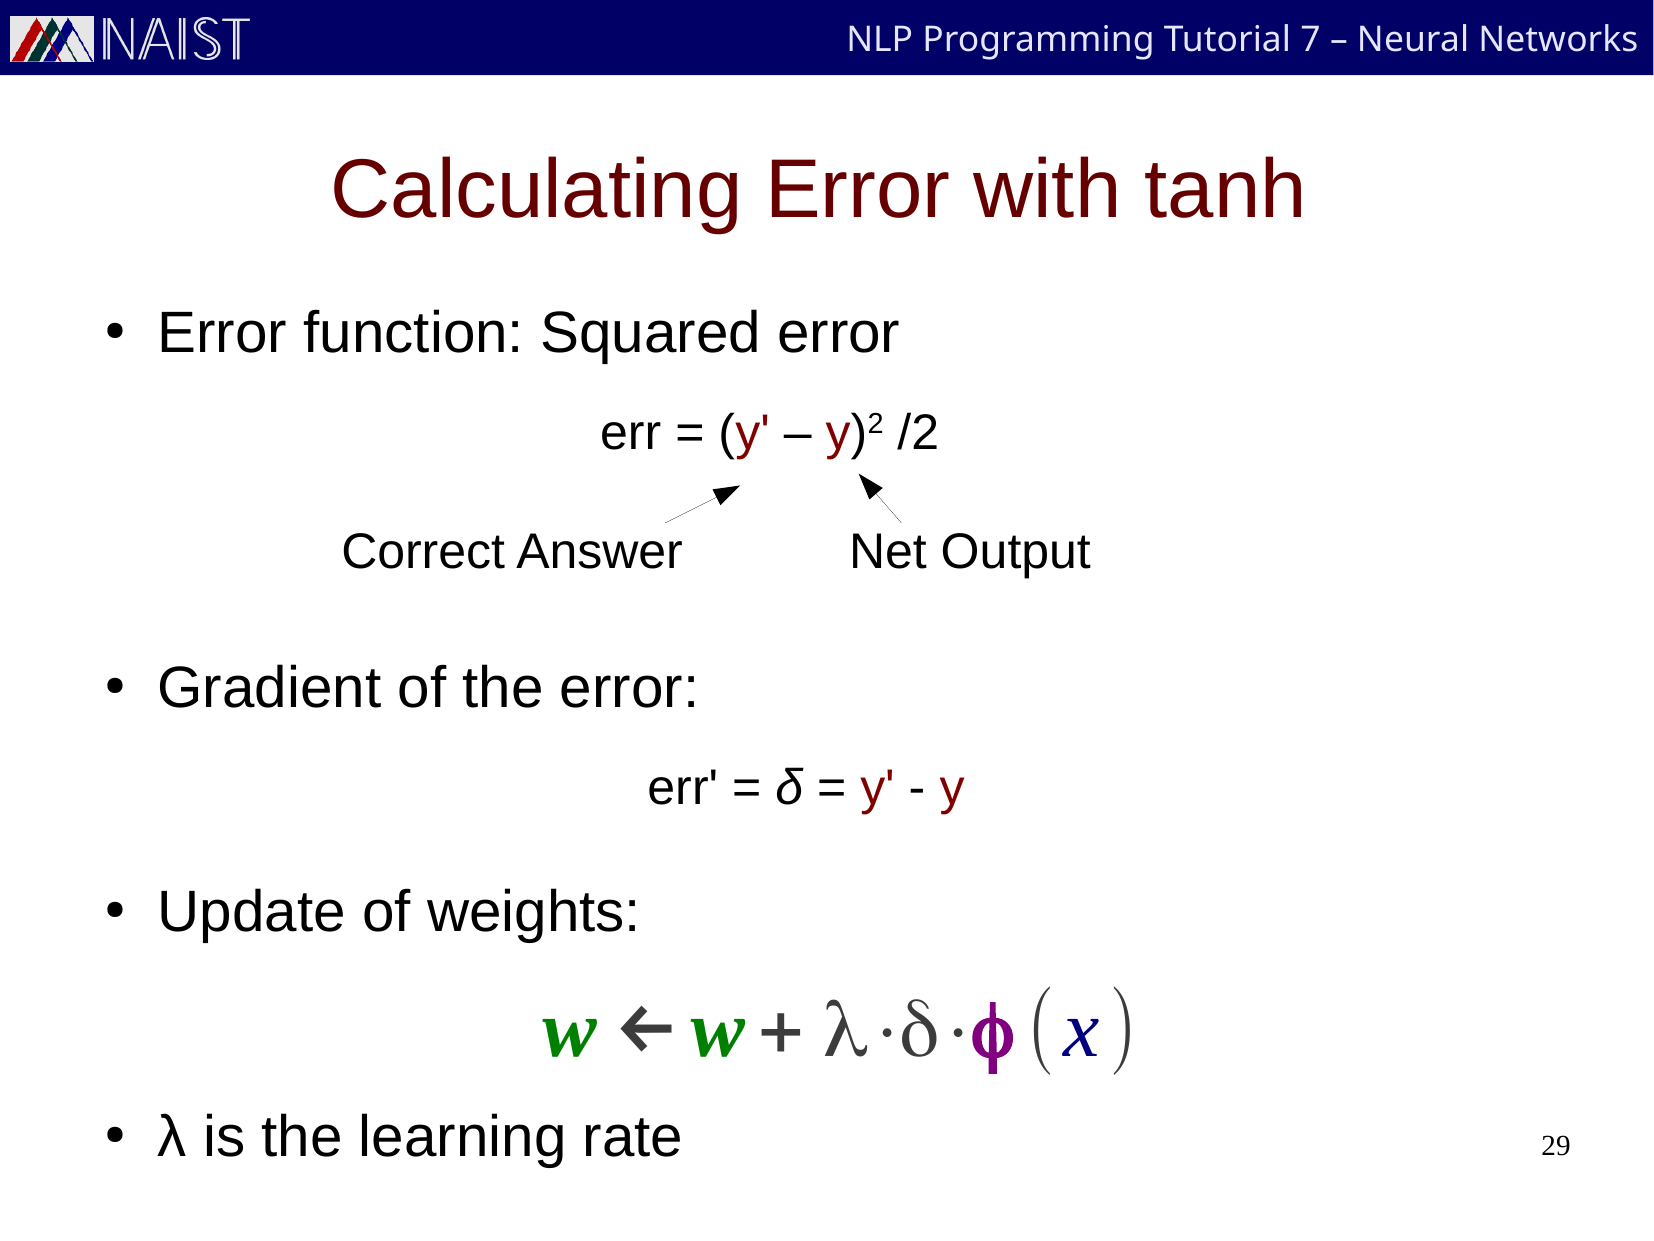

# Calculating Error with tanh
Error function: Squared error
Gradient of the error:
Update of weights:
λ is the learning rate
err = (y' – y)2 /2
Correct Answer
Net Output
err' = δ = y' - y
29